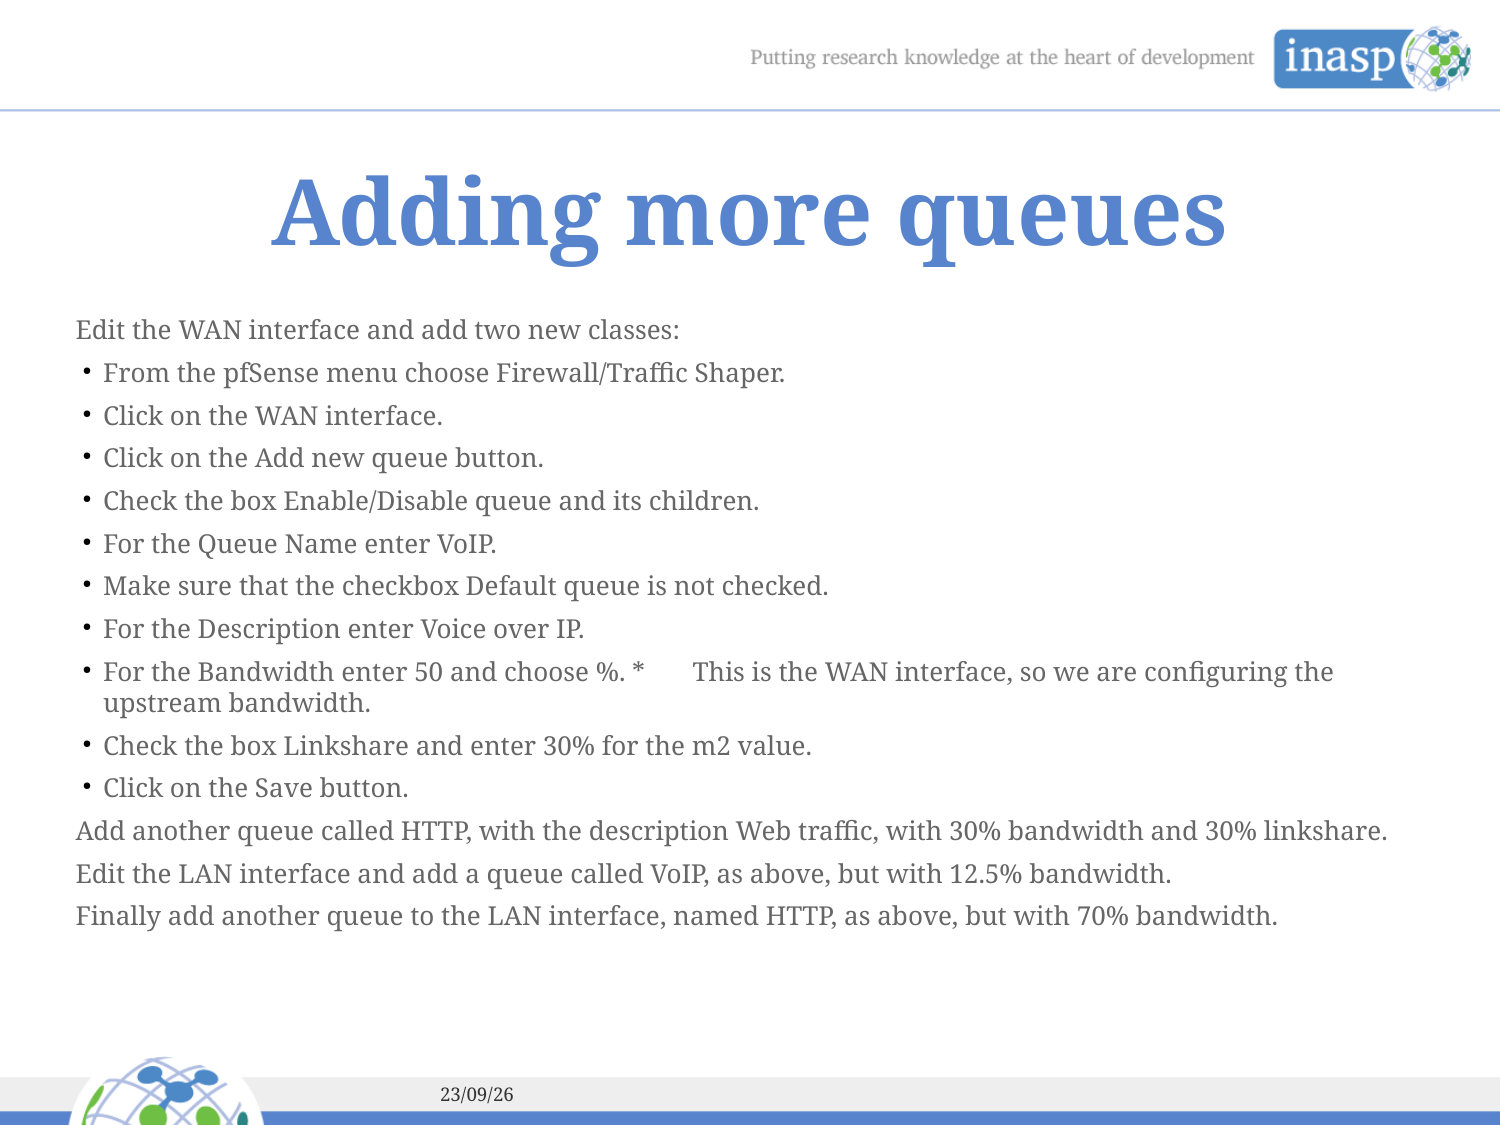

# Adding more queues
Edit the WAN interface and add two new classes:
From the pfSense menu choose Firewall/Traffic Shaper.
Click on the WAN interface.
Click on the Add new queue button.
Check the box Enable/Disable queue and its children.
For the Queue Name enter VoIP.
Make sure that the checkbox Default queue is not checked.
For the Description enter Voice over IP.
For the Bandwidth enter 50 and choose %. * This is the WAN interface, so we are configuring the upstream bandwidth.
Check the box Linkshare and enter 30% for the m2 value.
Click on the Save button.
Add another queue called HTTP, with the description Web traffic, with 30% bandwidth and 30% linkshare.
Edit the LAN interface and add a queue called VoIP, as above, but with 12.5% bandwidth.
Finally add another queue to the LAN interface, named HTTP, as above, but with 70% bandwidth.